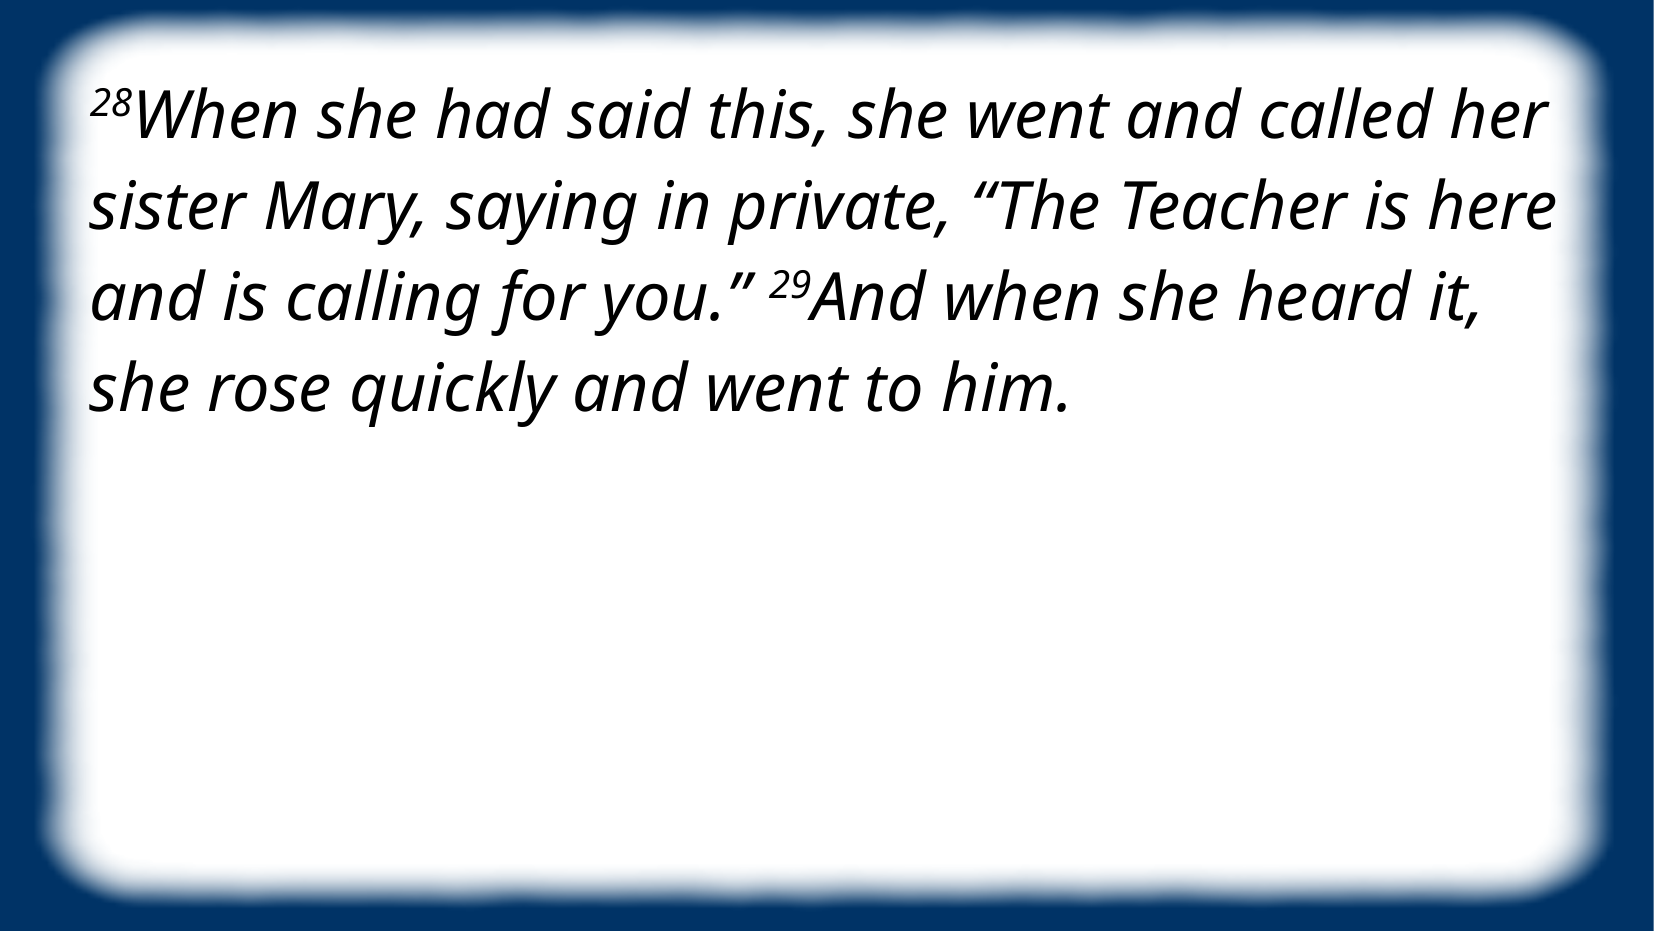

28When she had said this, she went and called her sister Mary, saying in private, “The Teacher is here and is calling for you.” 29And when she heard it, she rose quickly and went to him.